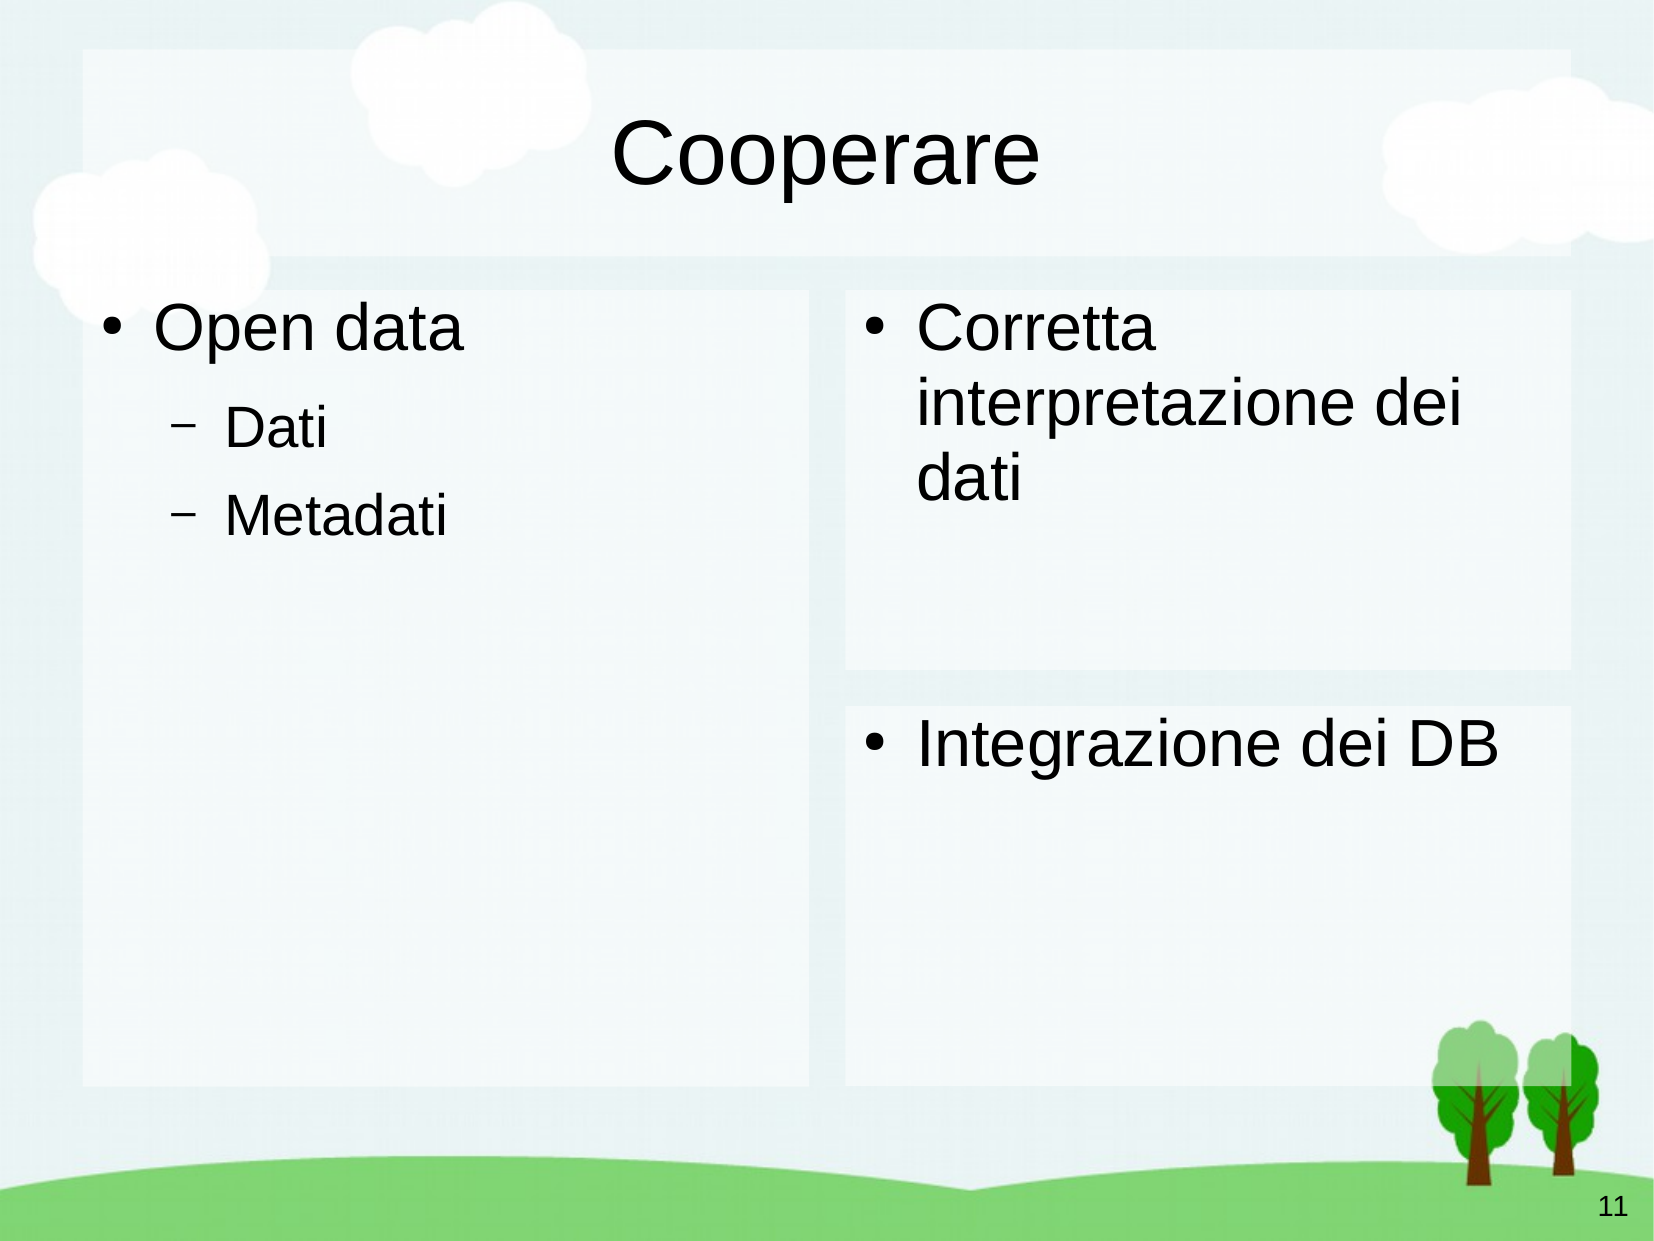

# Cooperare
Open data
Dati
Metadati
Corretta interpretazione dei dati
Integrazione dei DB
11